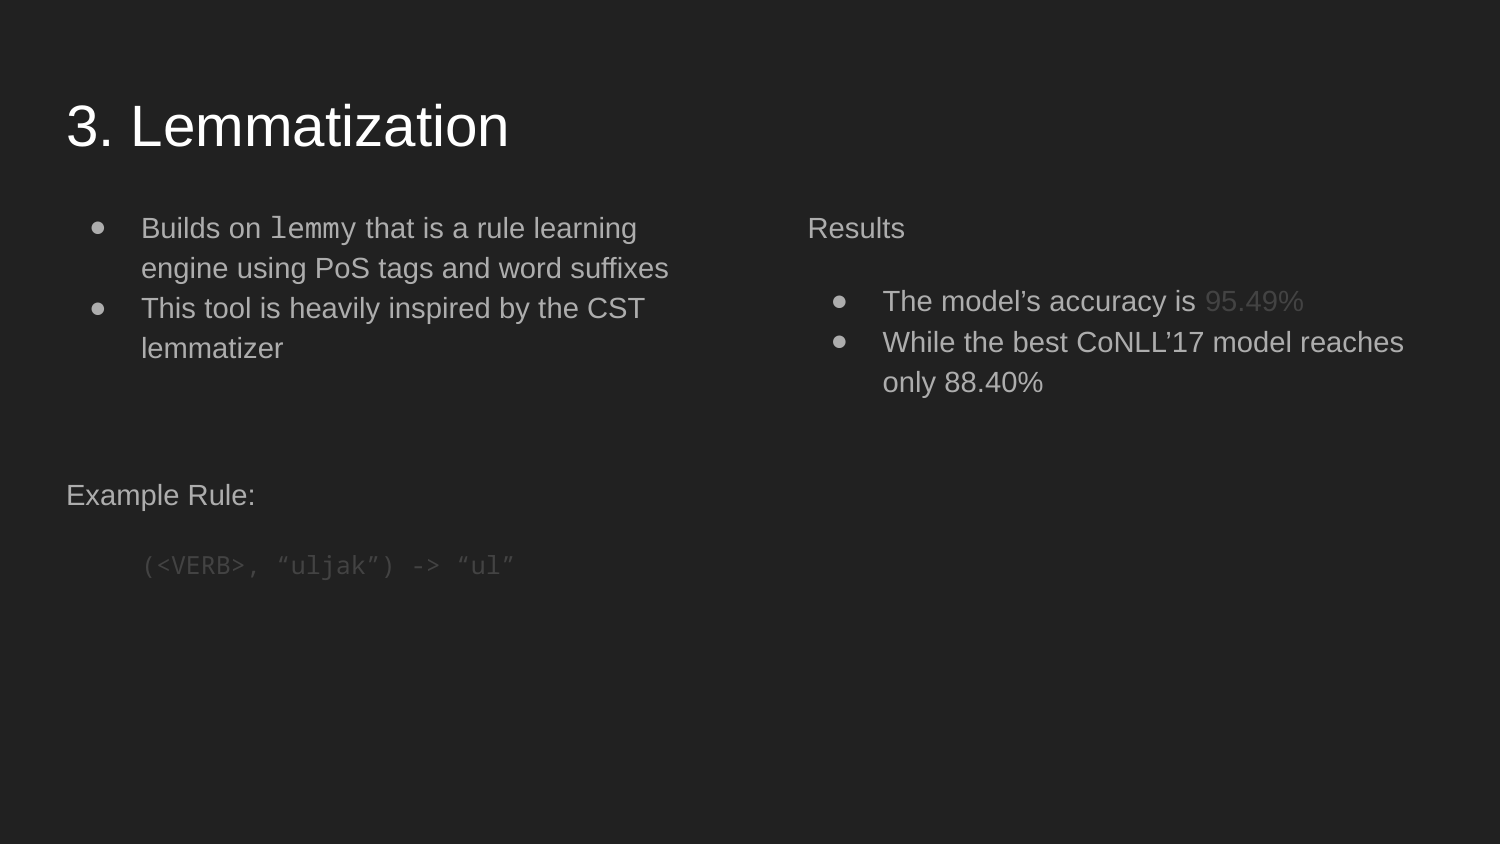

# 3. Lemmatization
Builds on lemmy that is a rule learning engine using PoS tags and word suffixes
This tool is heavily inspired by the CST lemmatizer
Example Rule:
(<VERB>, “uljak”) -> “ul”
Results
The model’s accuracy is 95.49%
While the best CoNLL’17 model reaches only 88.40%